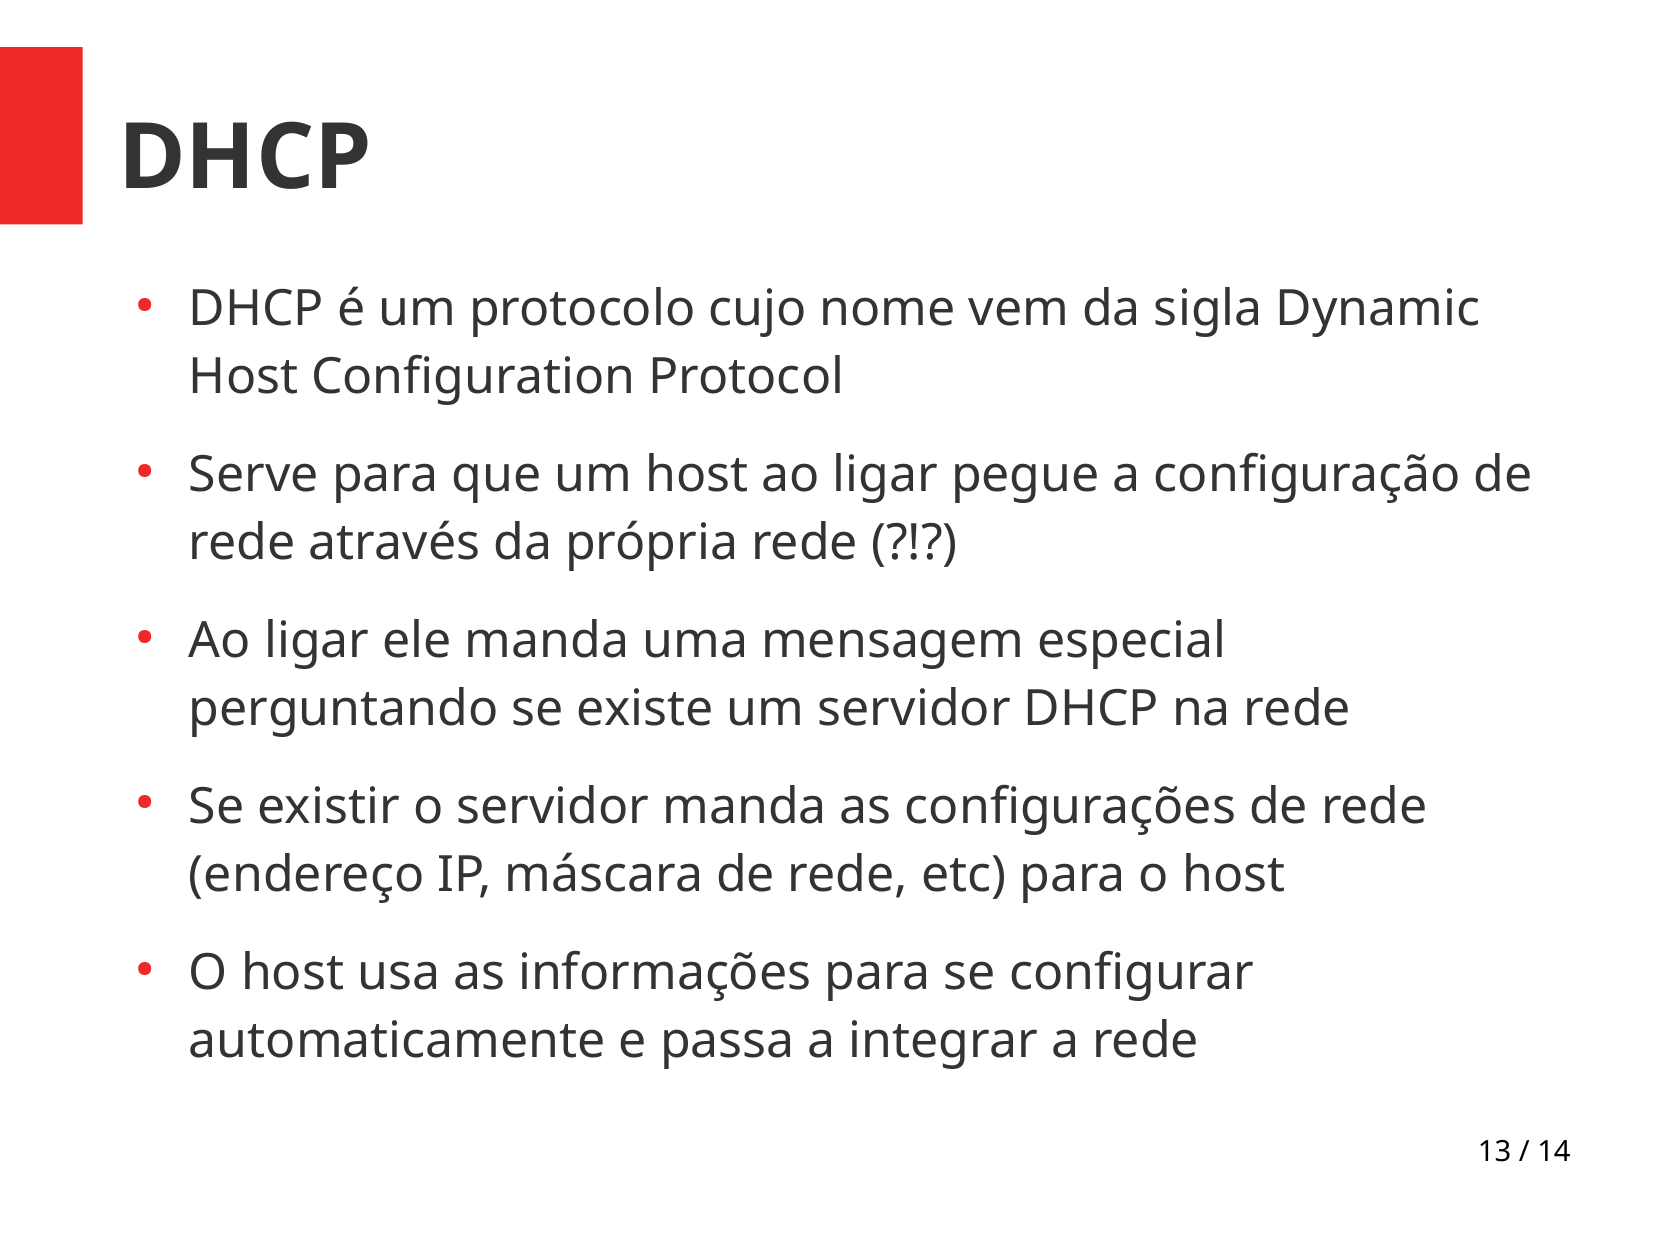

# DHCP
DHCP é um protocolo cujo nome vem da sigla Dynamic Host Configuration Protocol
Serve para que um host ao ligar pegue a configuração de rede através da própria rede (?!?)
Ao ligar ele manda uma mensagem especial perguntando se existe um servidor DHCP na rede
Se existir o servidor manda as configurações de rede (endereço IP, máscara de rede, etc) para o host
O host usa as informações para se configurar automaticamente e passa a integrar a rede
13